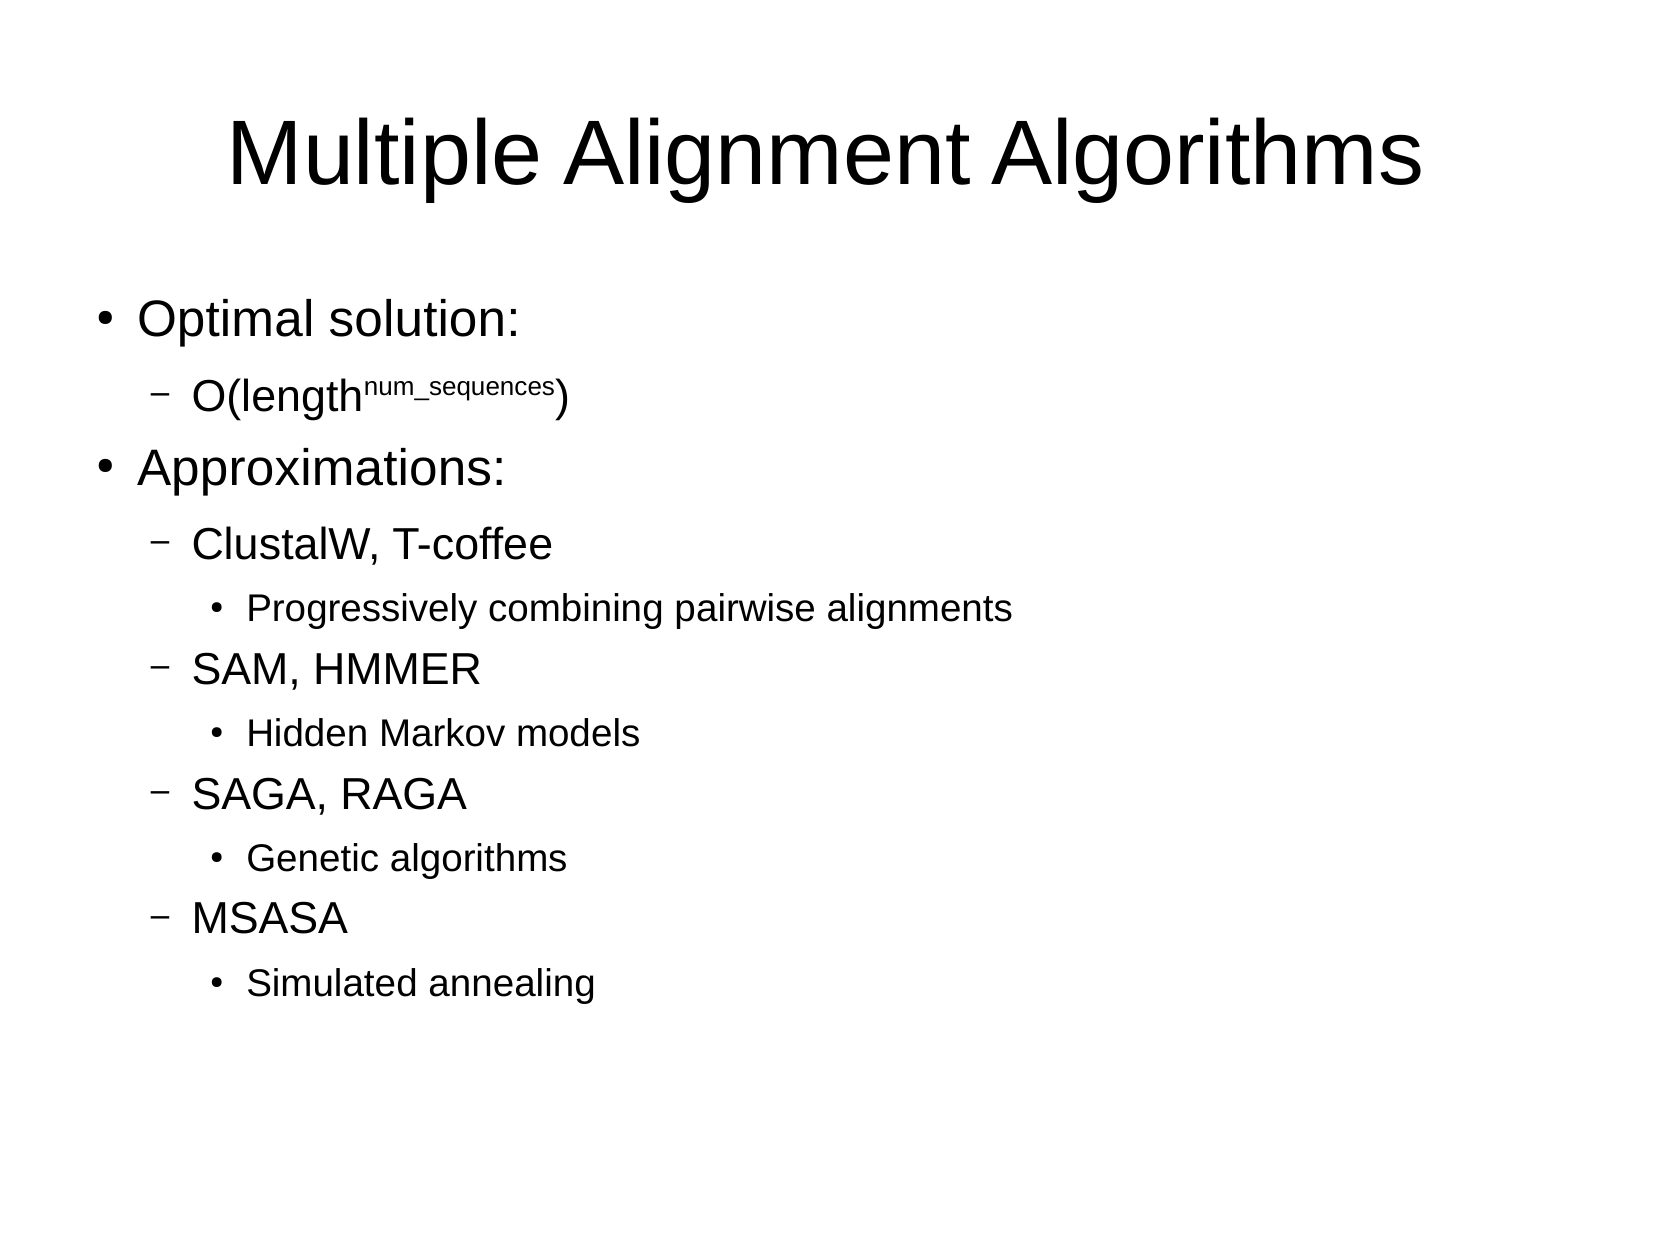

# Multiple Alignment Algorithms
Optimal solution:
O(lengthnum_sequences)
Approximations:
ClustalW, T-coffee
Progressively combining pairwise alignments
SAM, HMMER
Hidden Markov models
SAGA, RAGA
Genetic algorithms
MSASA
Simulated annealing